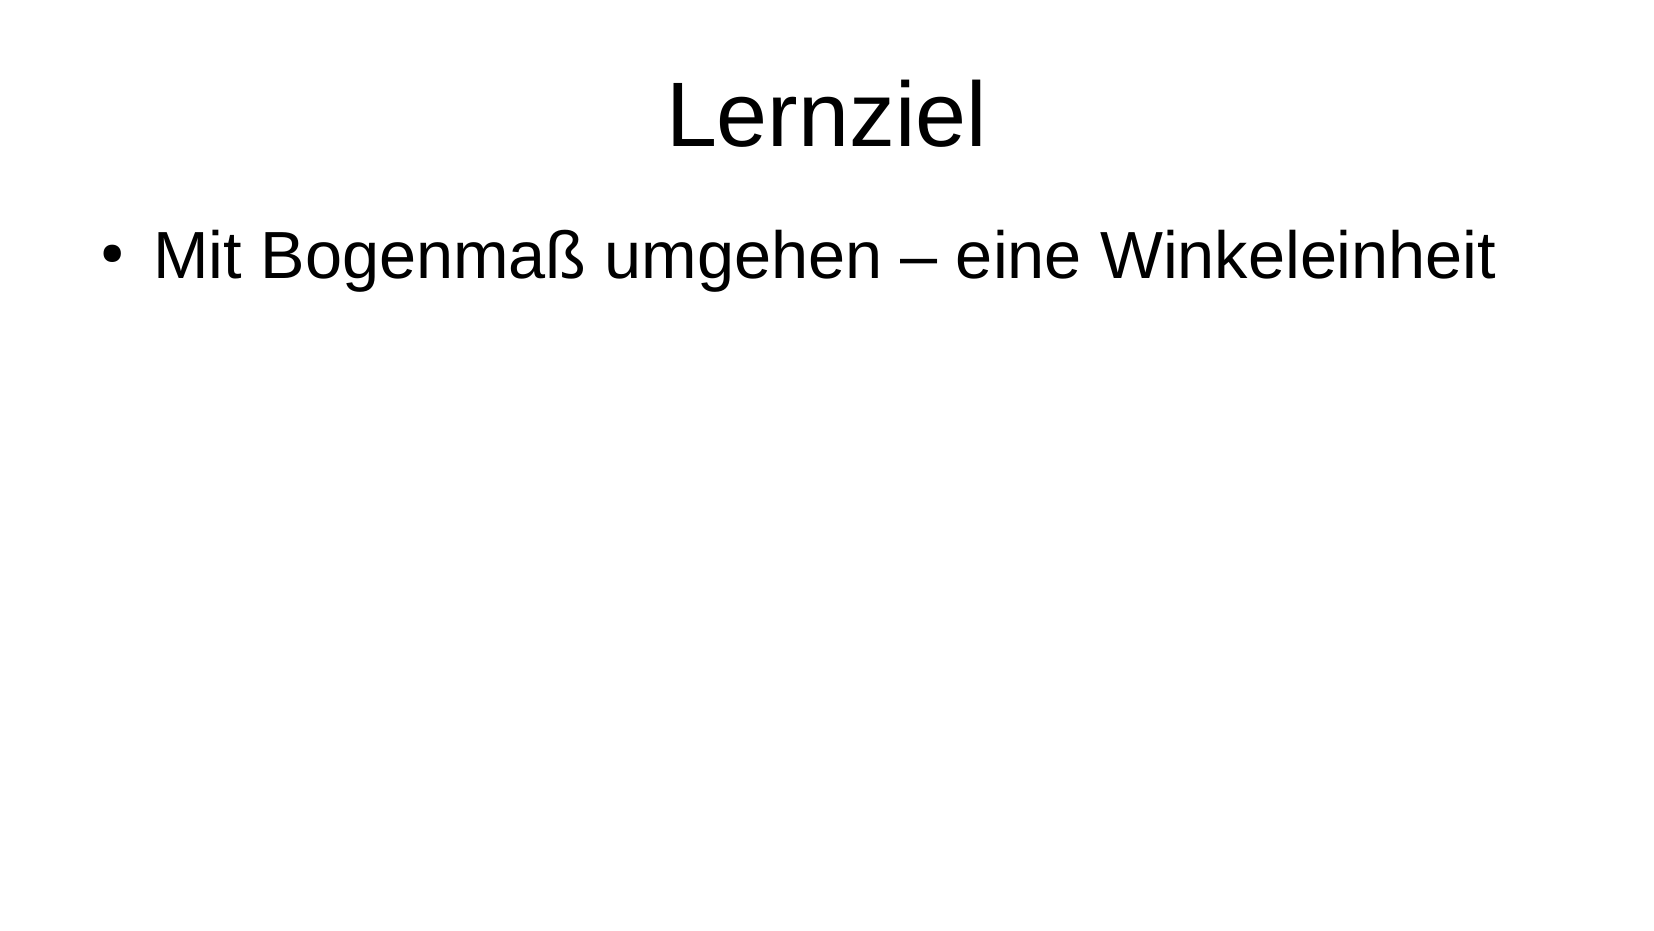

# Lernziel
Mit Bogenmaß umgehen – eine Winkeleinheit